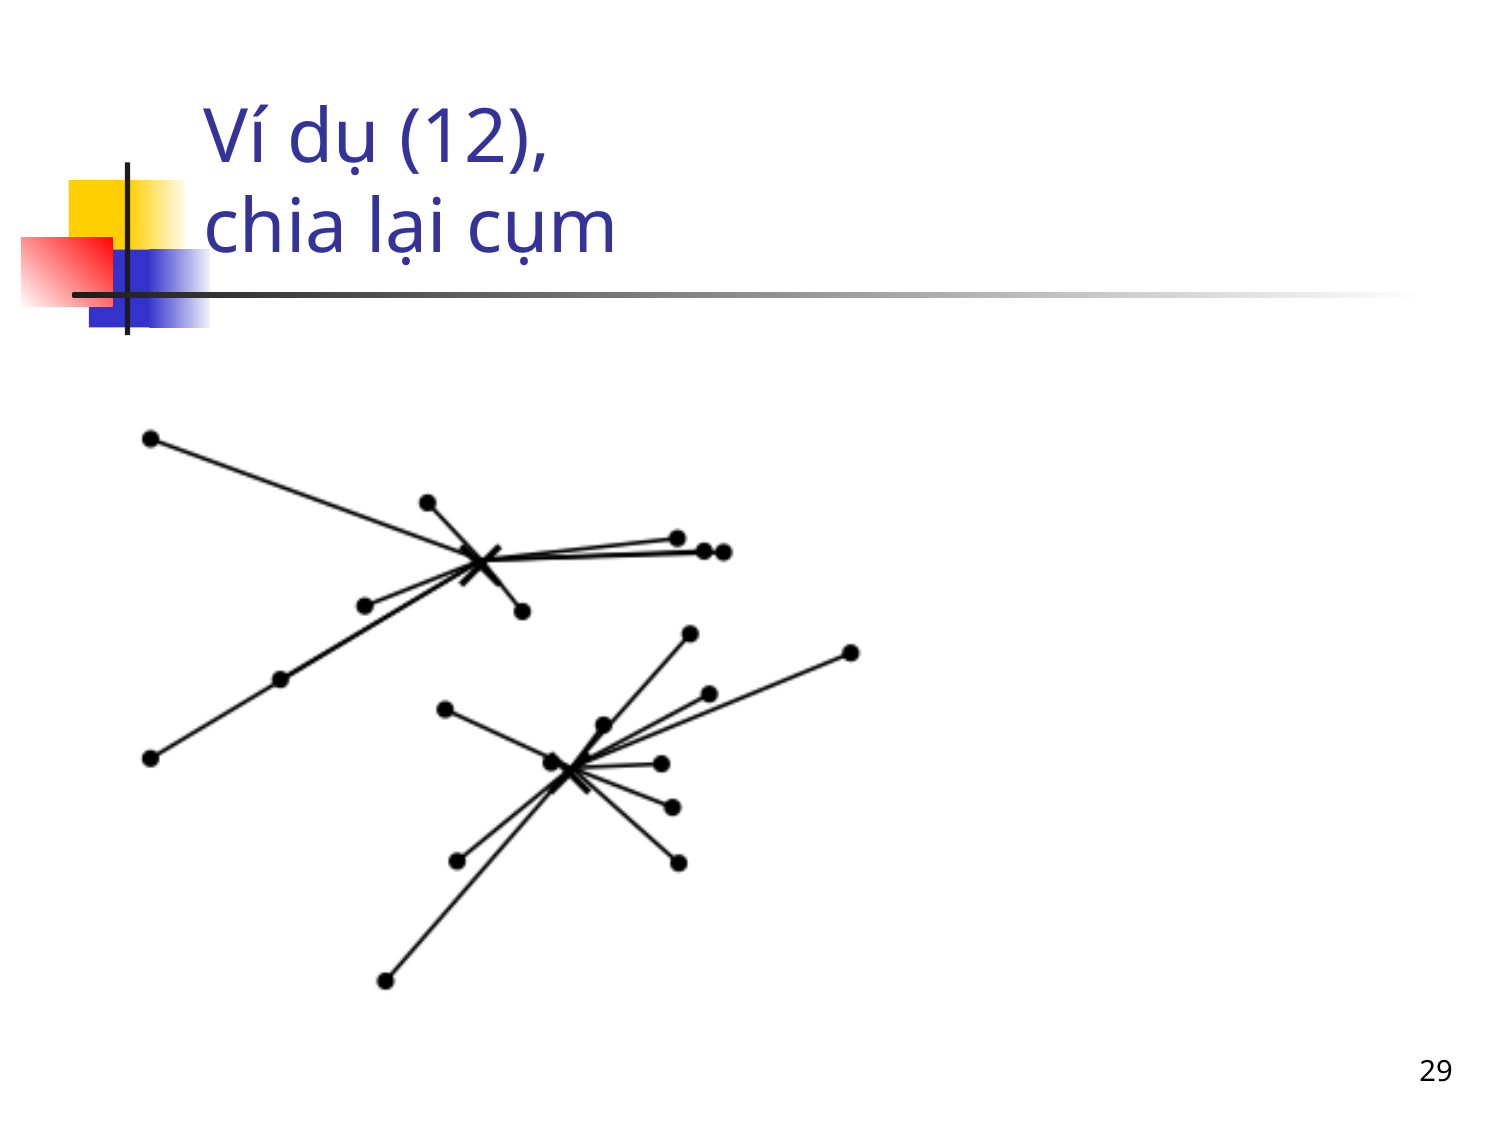

# Ví dụ (12), chia lại cụm